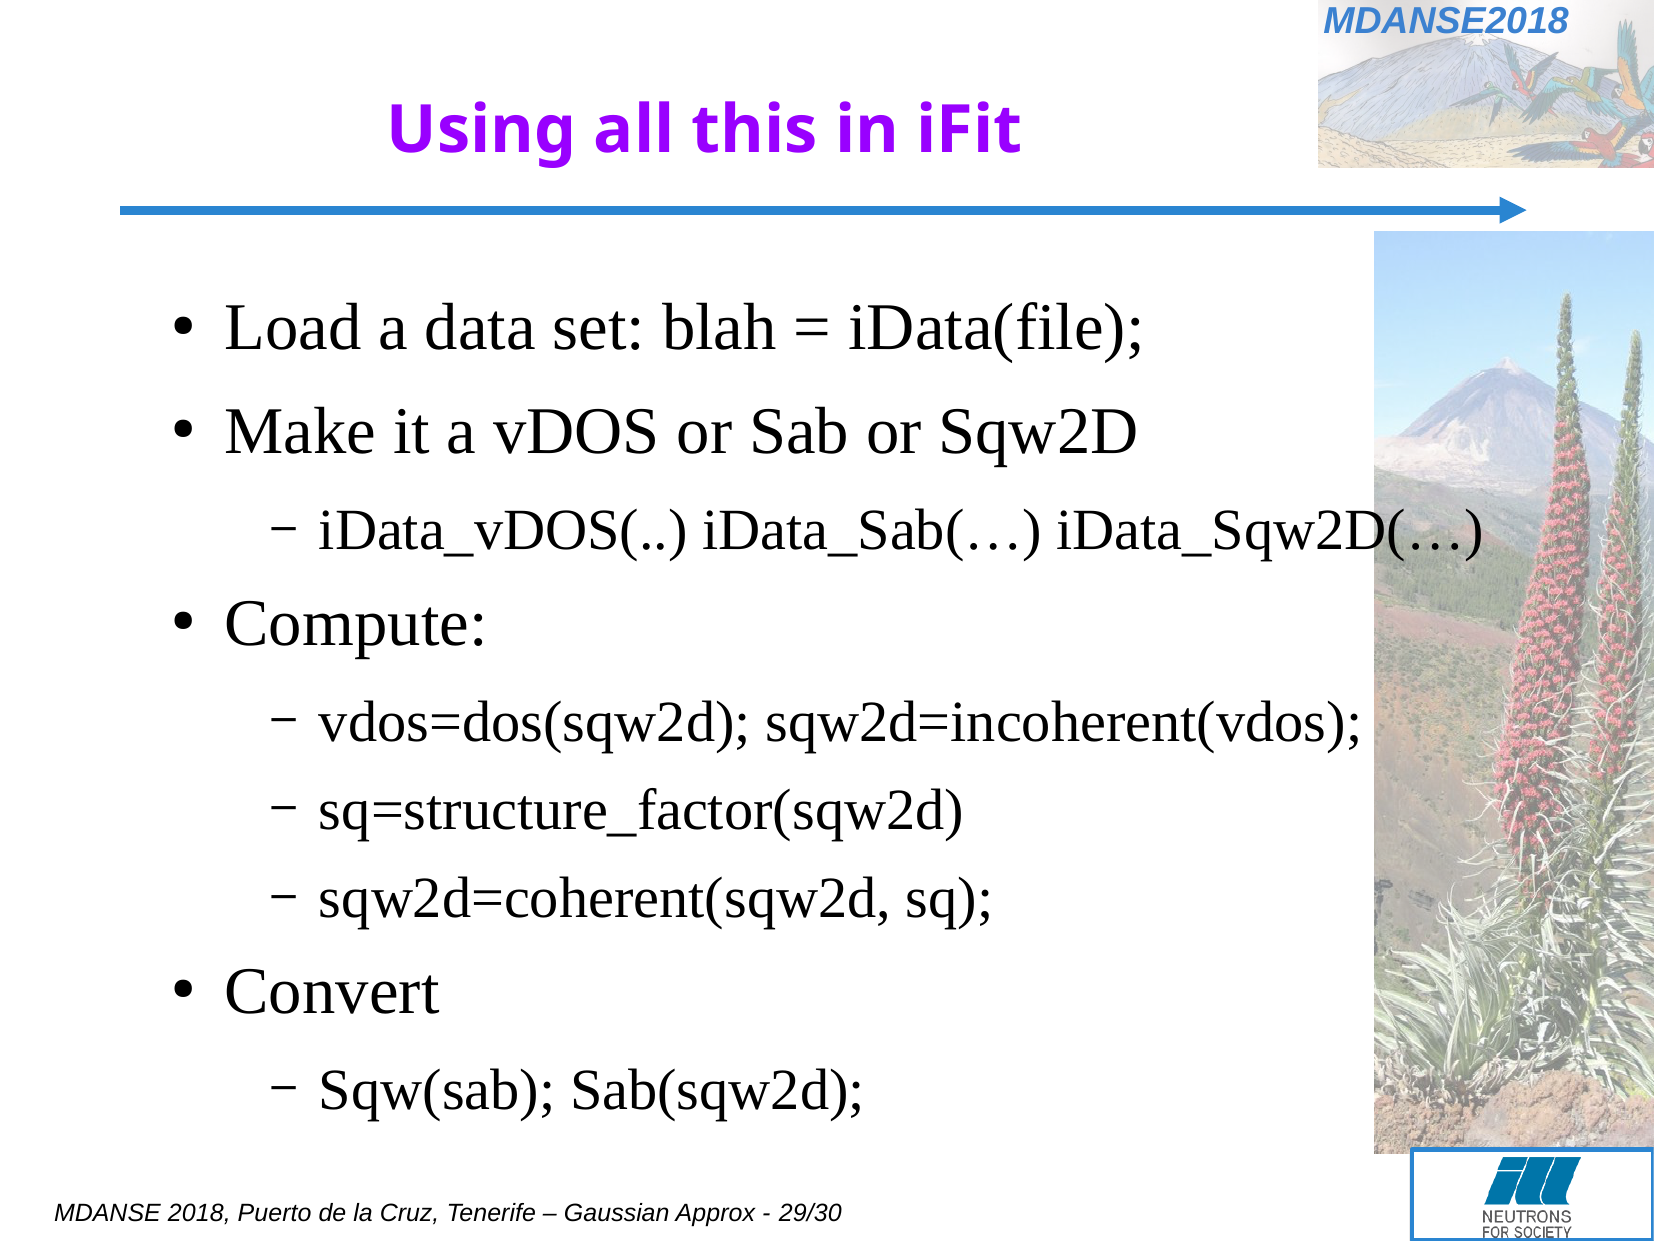

# Using all this in iFit
Load a data set: blah = iData(file);
Make it a vDOS or Sab or Sqw2D
iData_vDOS(..) iData_Sab(…) iData_Sqw2D(…)
Compute:
vdos=dos(sqw2d); sqw2d=incoherent(vdos);
sq=structure_factor(sqw2d)
sqw2d=coherent(sqw2d, sq);
Convert
Sqw(sab); Sab(sqw2d);